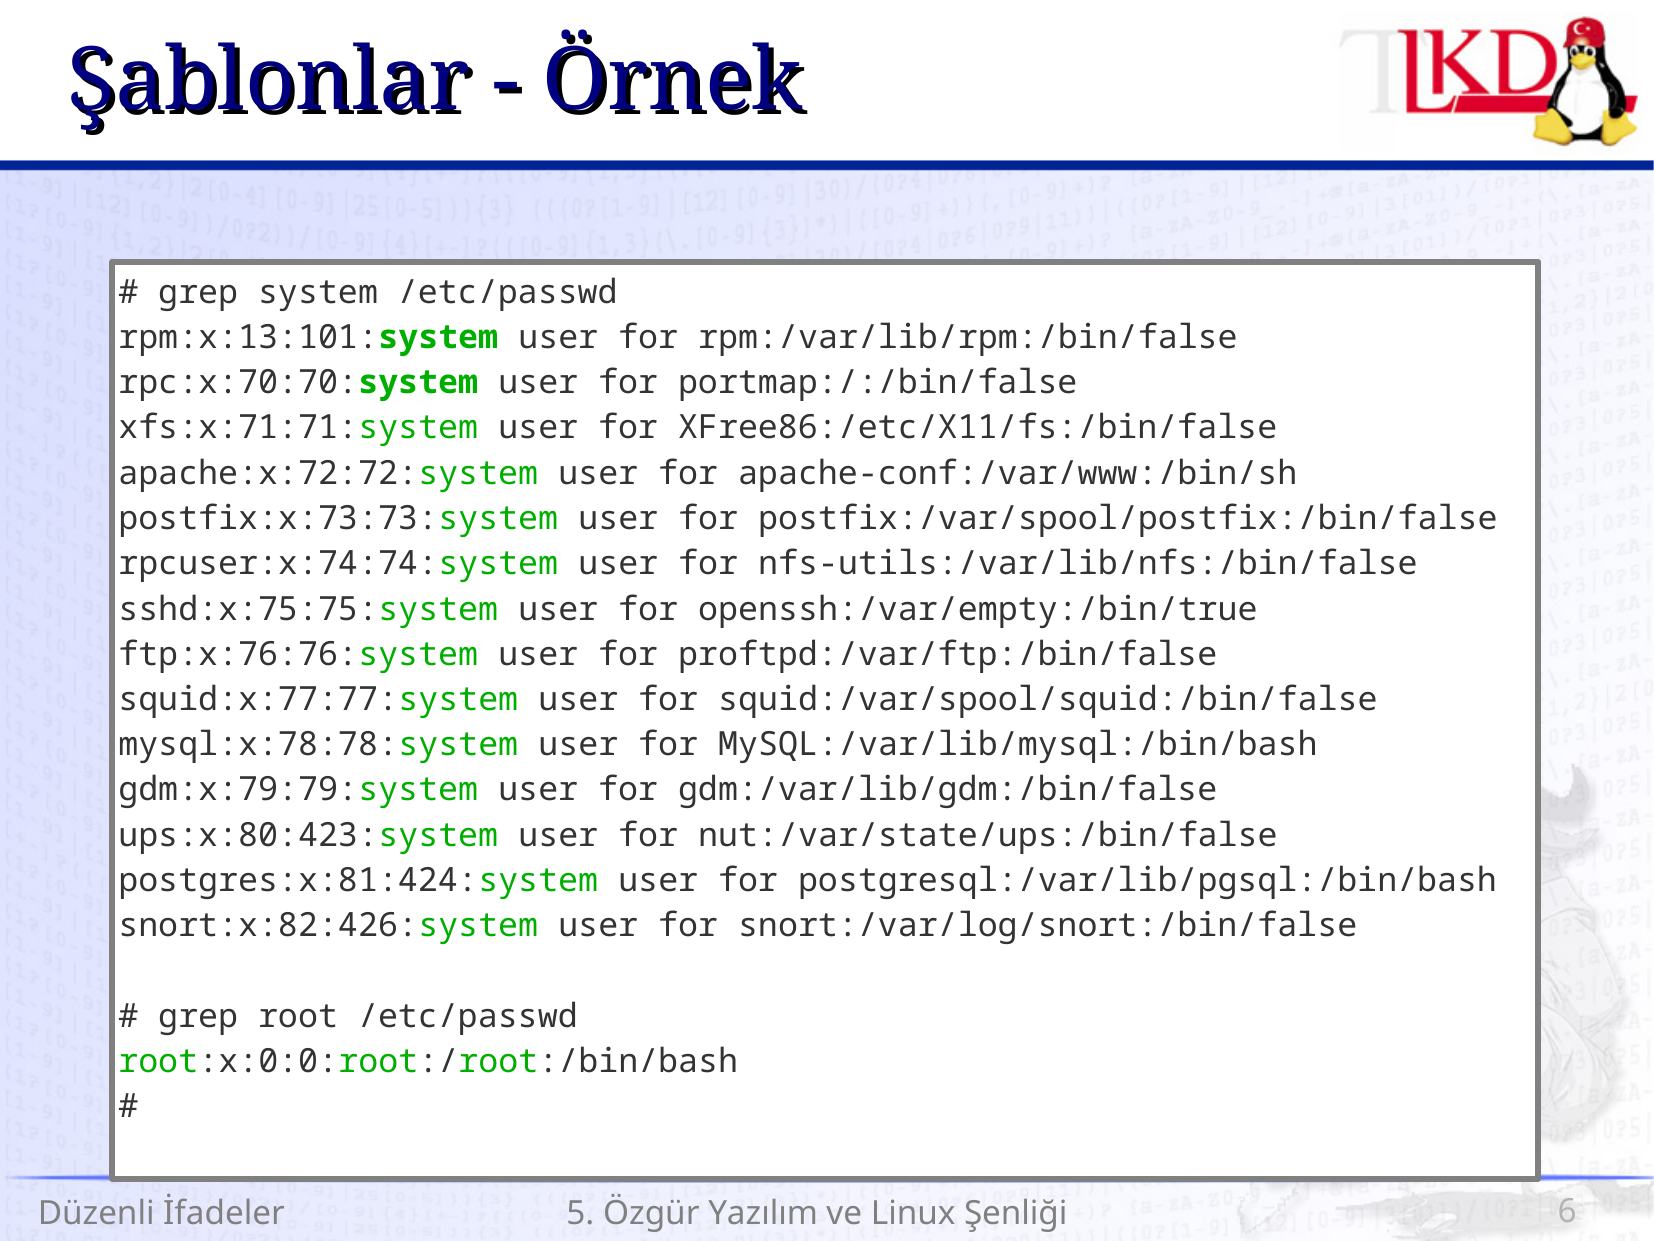

# Şablonlar - Örnek
# grep system /etc/passwd
rpm:x:13:101:system user for rpm:/var/lib/rpm:/bin/false
rpc:x:70:70:system user for portmap:/:/bin/false
xfs:x:71:71:system user for XFree86:/etc/X11/fs:/bin/false
apache:x:72:72:system user for apache-conf:/var/www:/bin/sh
postfix:x:73:73:system user for postfix:/var/spool/postfix:/bin/false
rpcuser:x:74:74:system user for nfs-utils:/var/lib/nfs:/bin/false
sshd:x:75:75:system user for openssh:/var/empty:/bin/true
ftp:x:76:76:system user for proftpd:/var/ftp:/bin/false
squid:x:77:77:system user for squid:/var/spool/squid:/bin/false
mysql:x:78:78:system user for MySQL:/var/lib/mysql:/bin/bash
gdm:x:79:79:system user for gdm:/var/lib/gdm:/bin/false
ups:x:80:423:system user for nut:/var/state/ups:/bin/false
postgres:x:81:424:system user for postgresql:/var/lib/pgsql:/bin/bash
snort:x:82:426:system user for snort:/var/log/snort:/bin/false
# grep root /etc/passwd
root:x:0:0:root:/root:/bin/bash
#